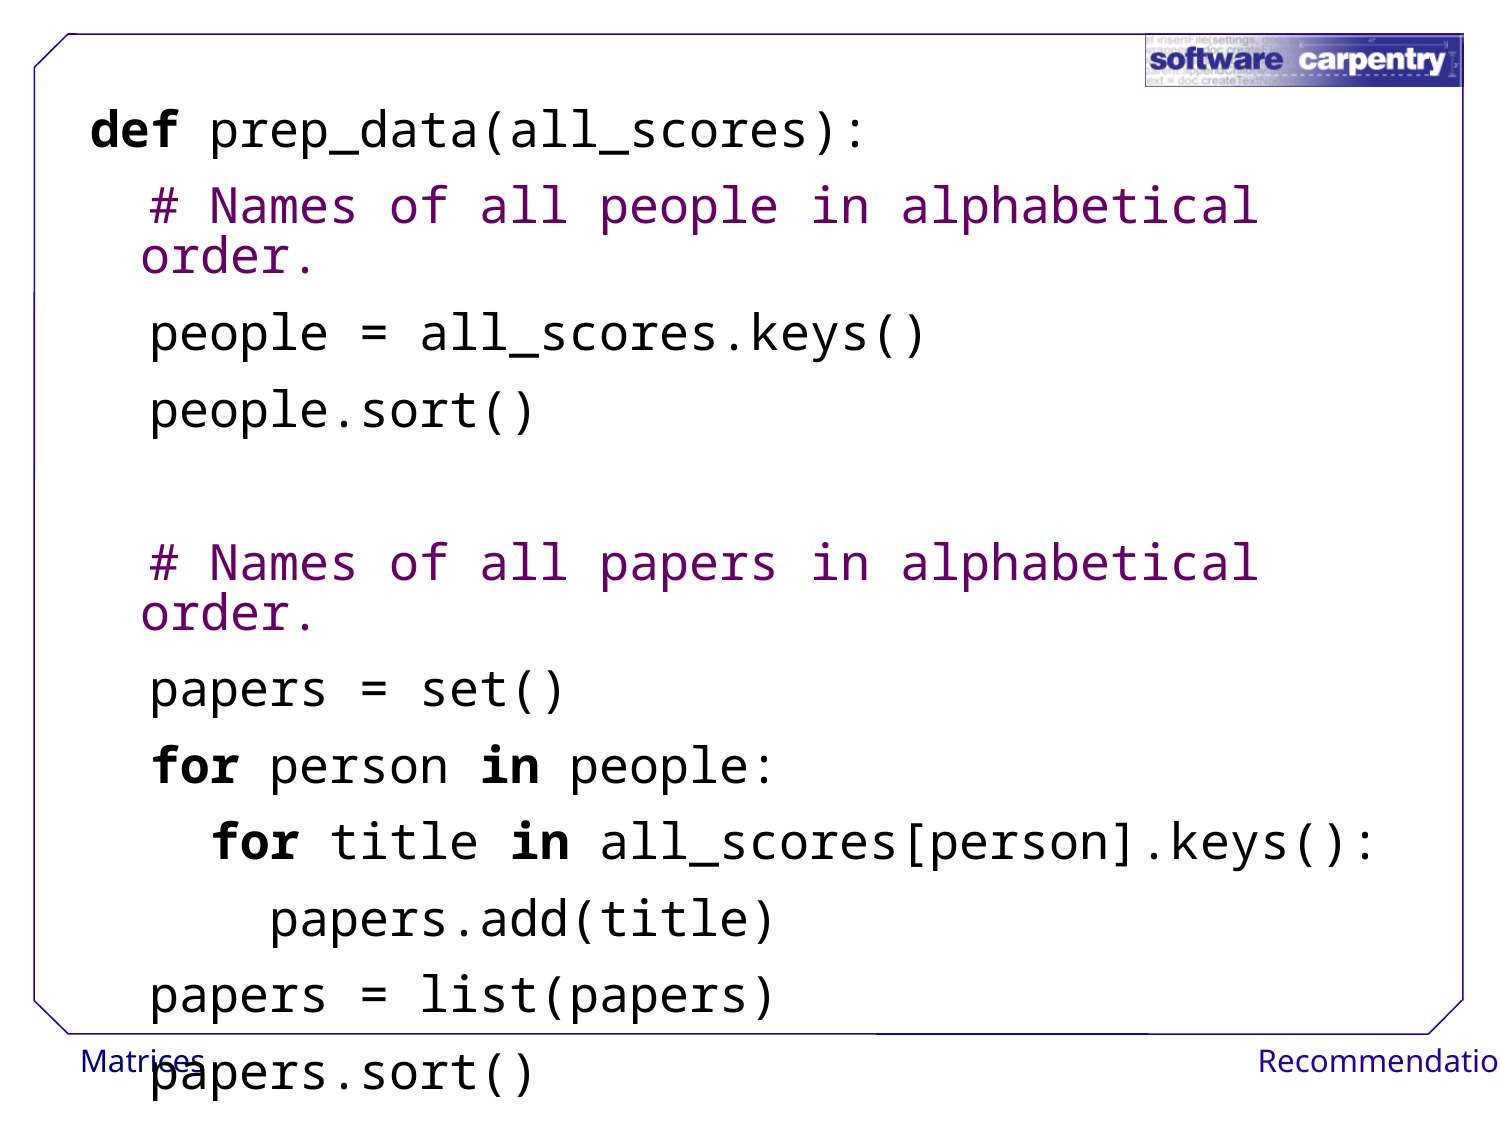

# def prep_data(all_scores):
 # Names of all people in alphabetical order.
 people = all_scores.keys()
 people.sort()
 # Names of all papers in alphabetical order.
 papers = set()
 for person in people:
 for title in all_scores[person].keys():
 papers.add(title)
 papers = list(papers)
 papers.sort()